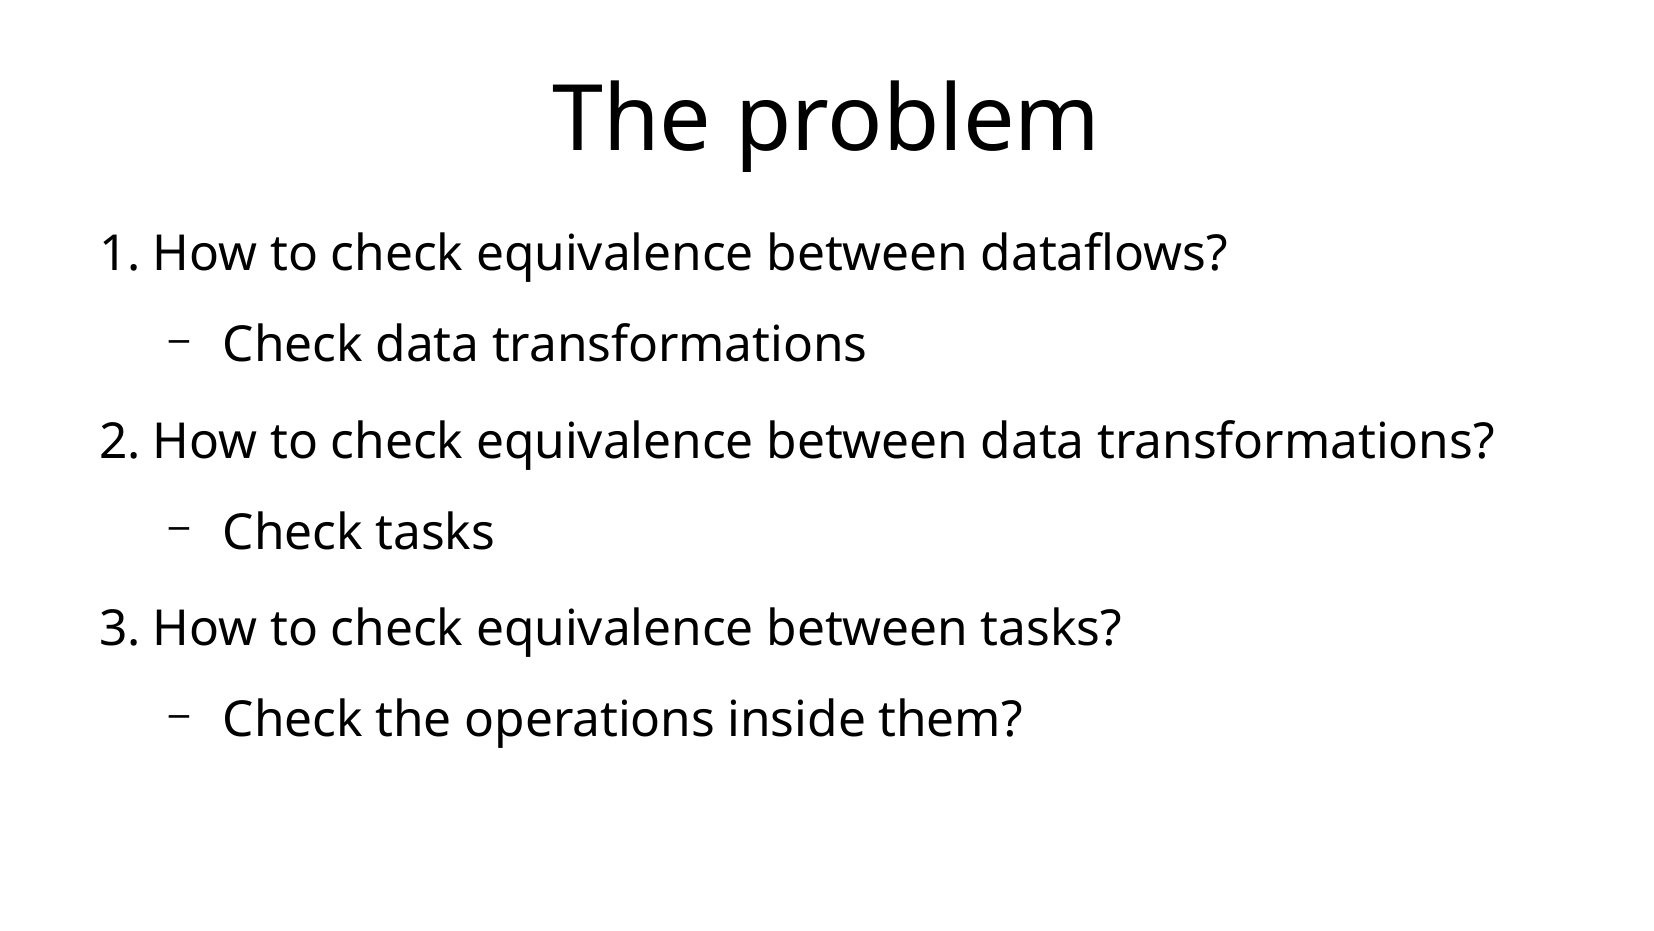

# The problem
How to check equivalence between dataflows?
Check data transformations
How to check equivalence between data transformations?
Check tasks
How to check equivalence between tasks?
Check the operations inside them?